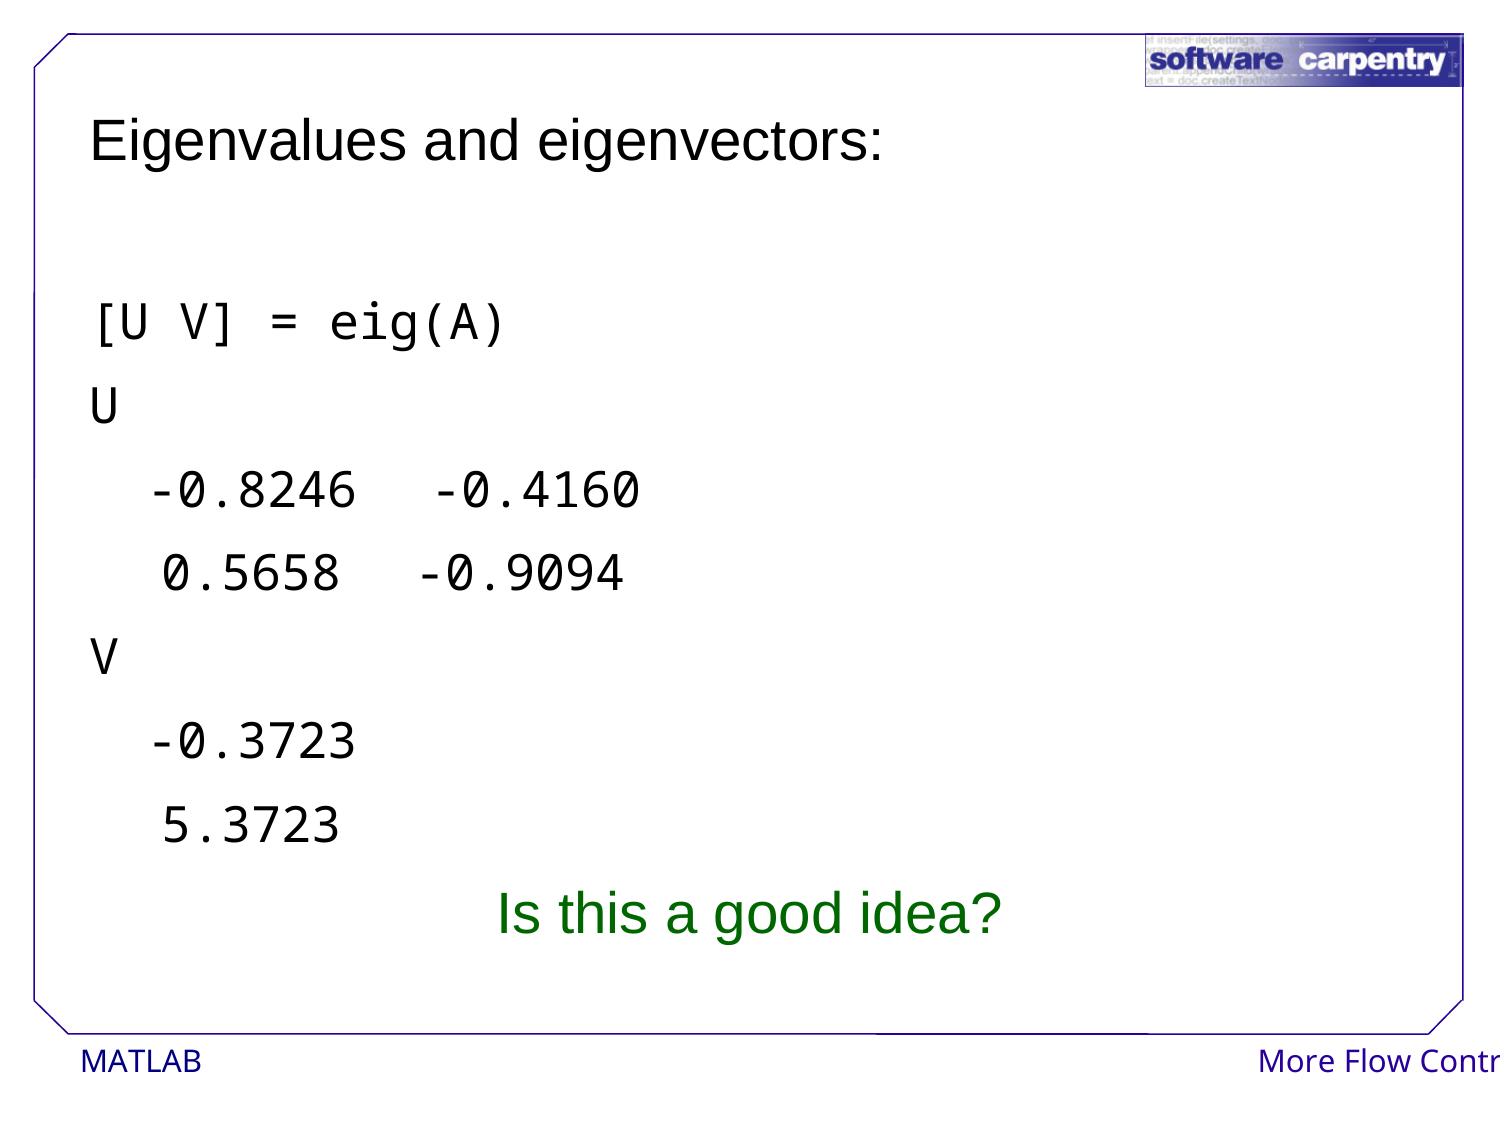

# Eigenvalues and eigenvectors:
[U V] = eig(A)
U
   -0.8246   -0.4160
    0.5658   -0.9094
V
   -0.3723
    5.3723
Is this a good idea?